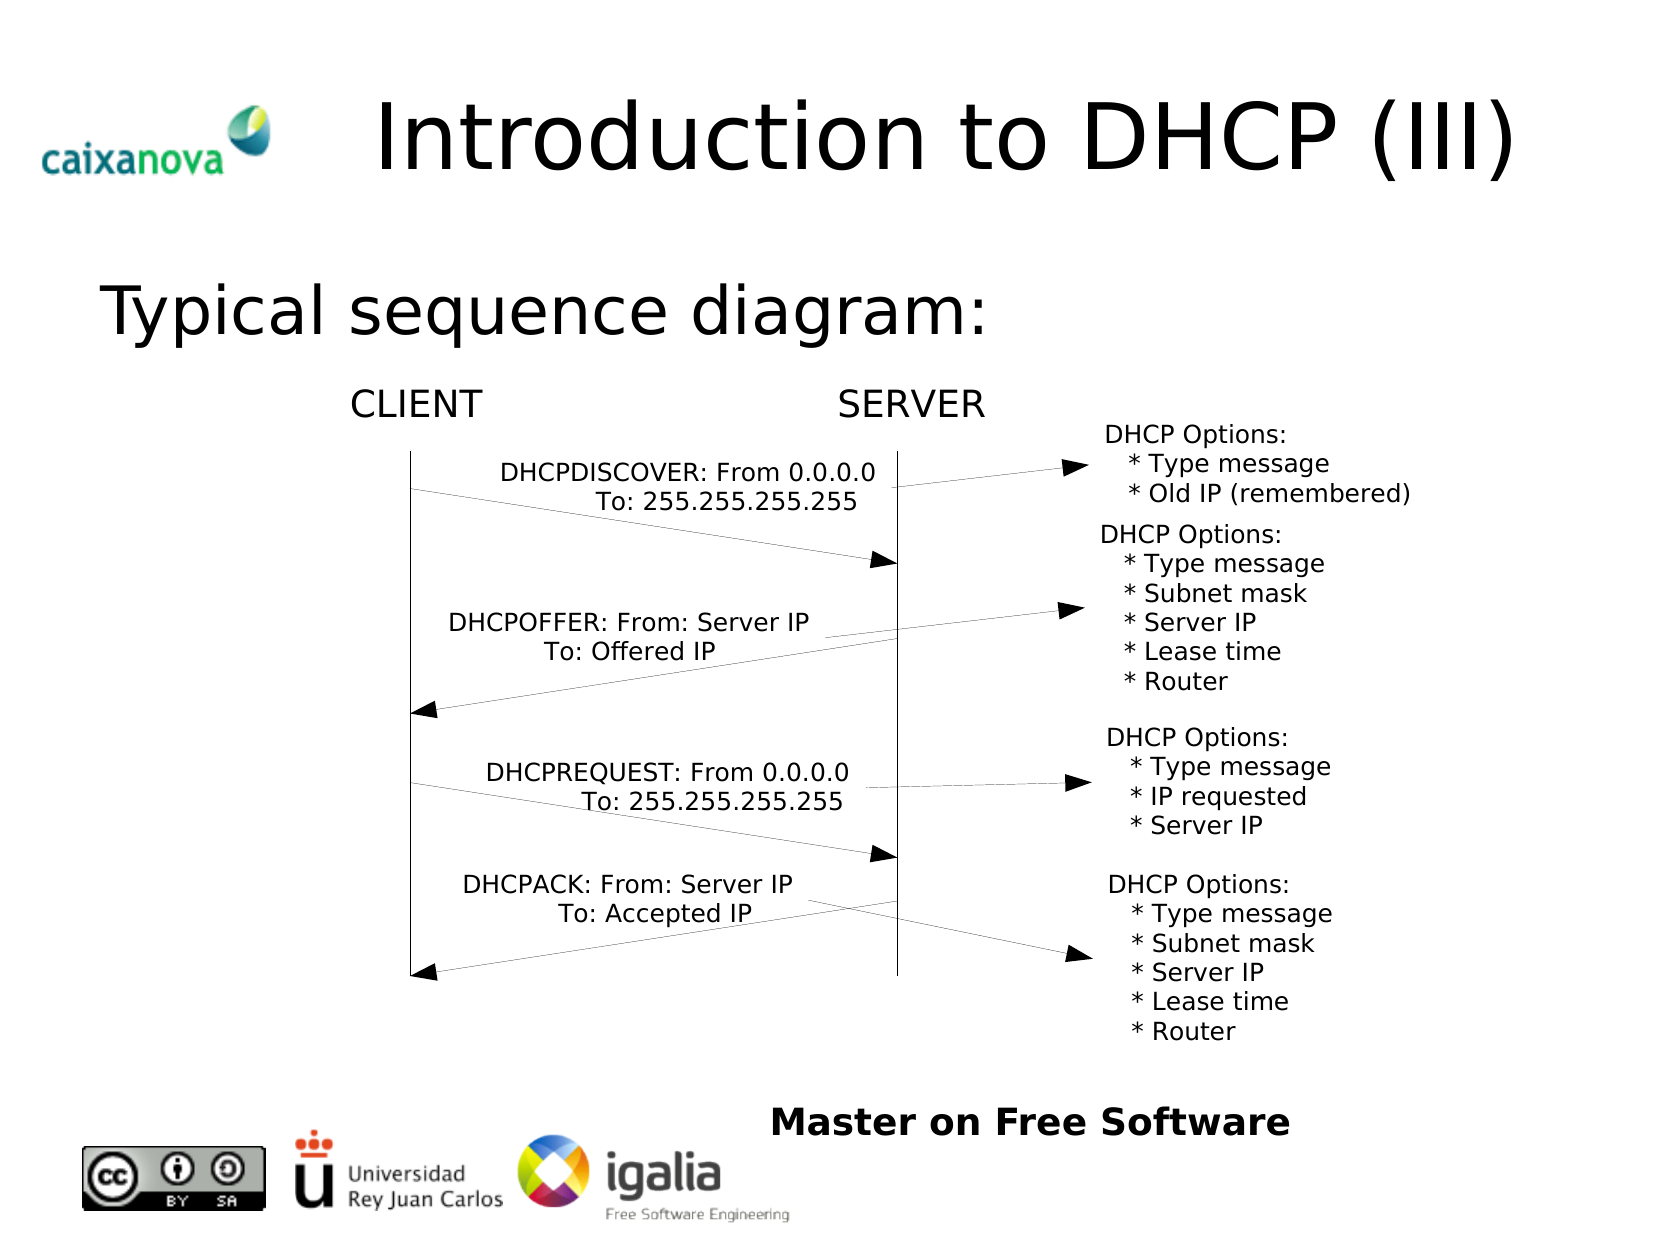

# Introduction to DHCP (III)
Typical sequence diagram: